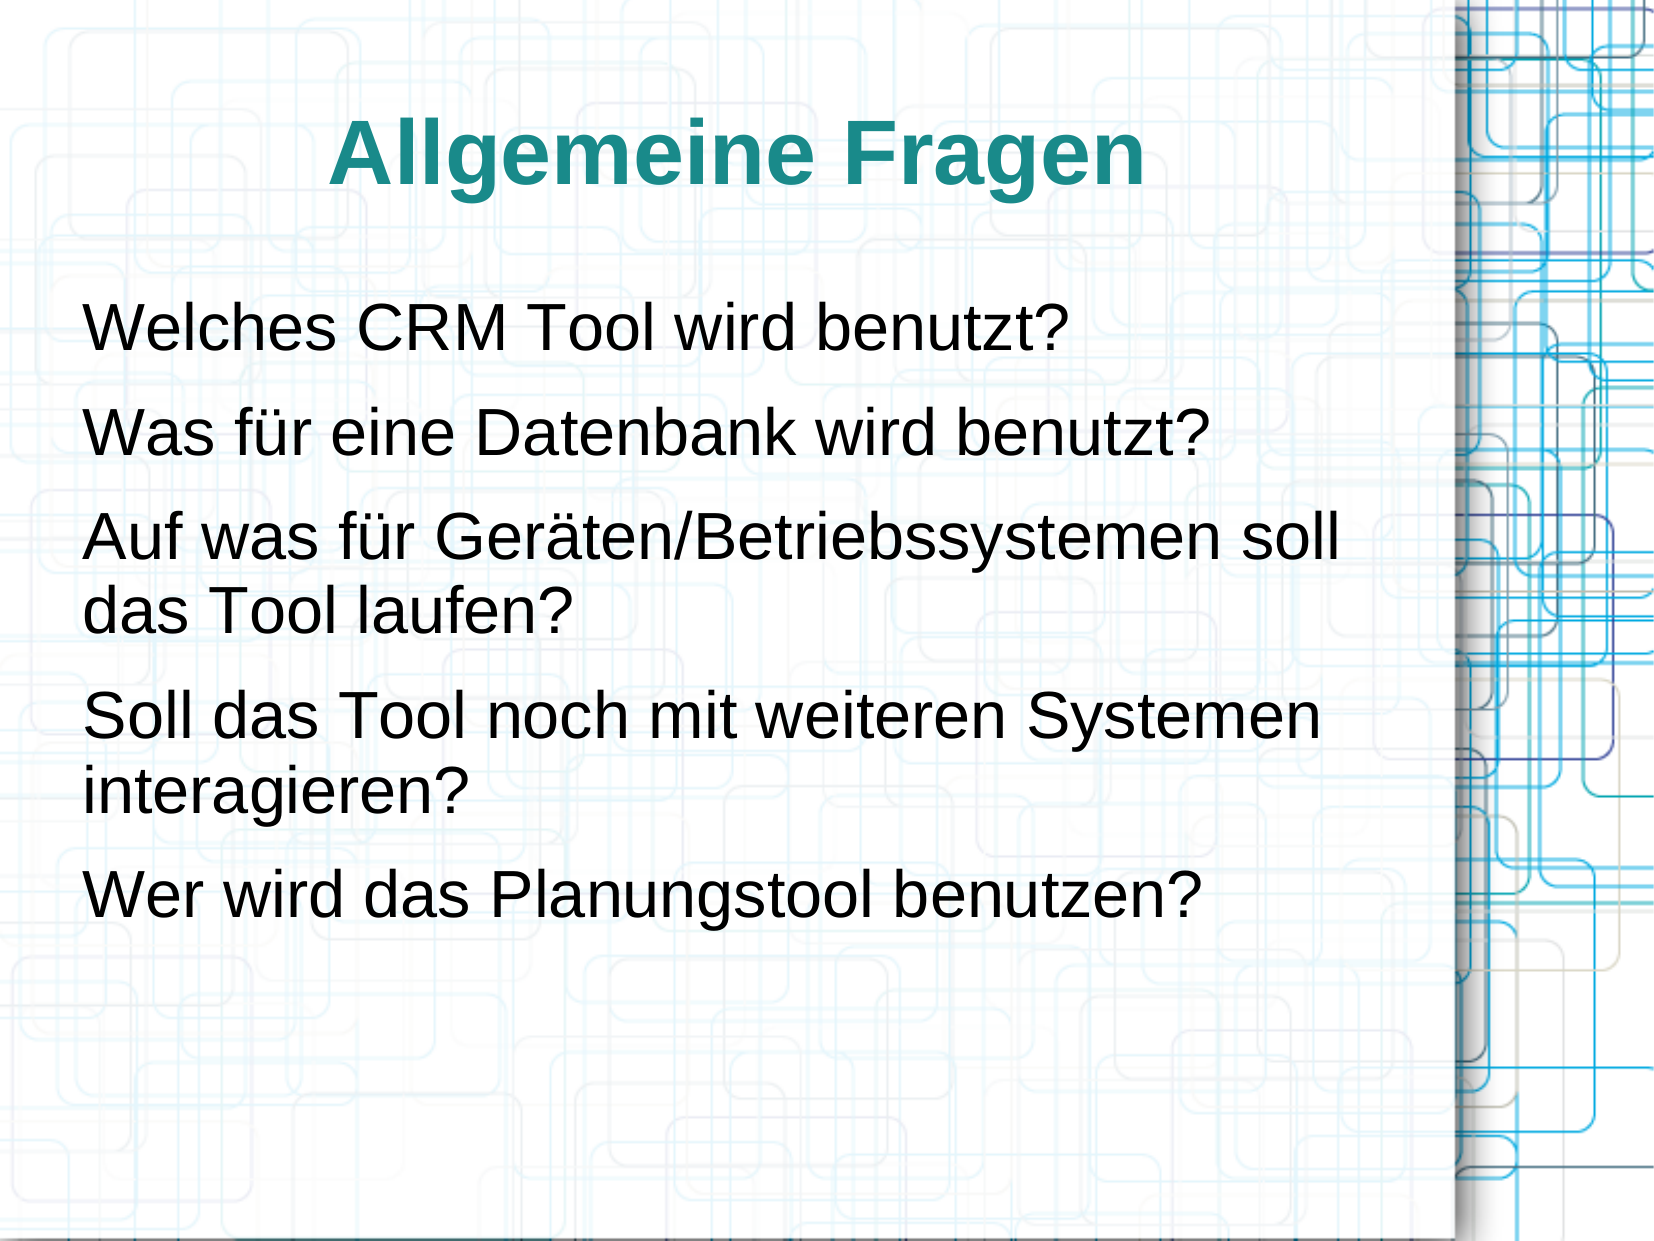

# Allgemeine Fragen
Welches CRM Tool wird benutzt?
Was für eine Datenbank wird benutzt?
Auf was für Geräten/Betriebssystemen soll das Tool laufen?
Soll das Tool noch mit weiteren Systemen interagieren?
Wer wird das Planungstool benutzen?